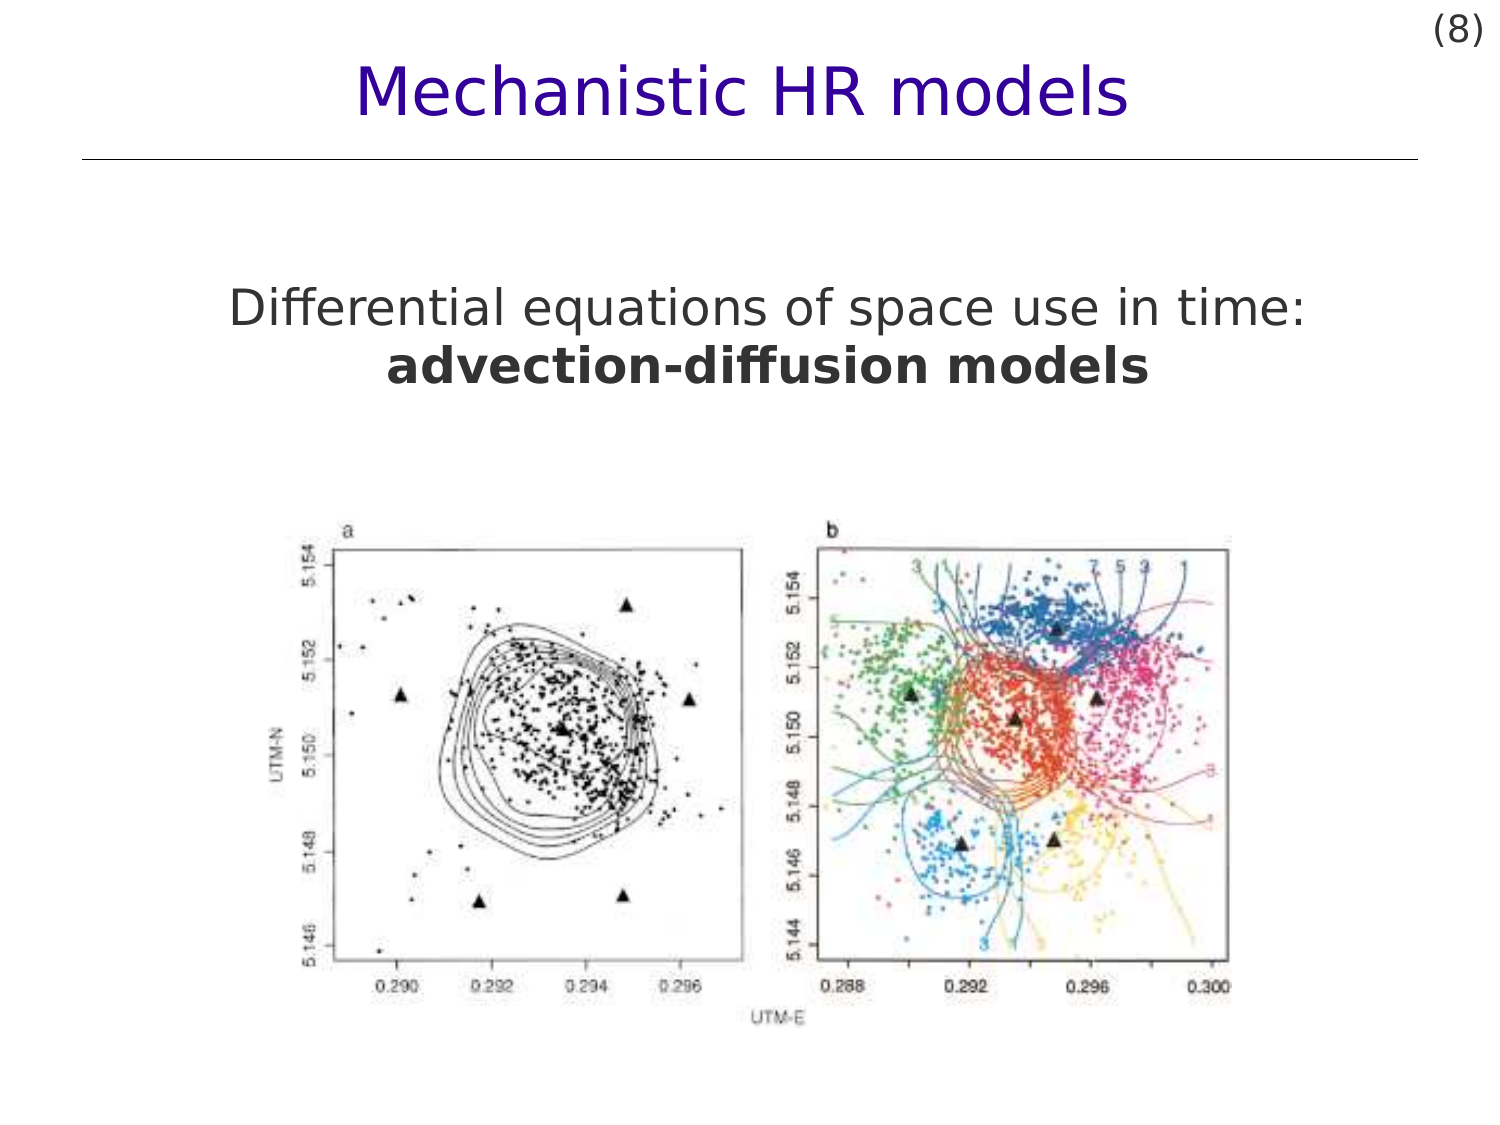

(8)
# Mechanistic HR models
Differential equations of space use in time:
advection-diffusion models